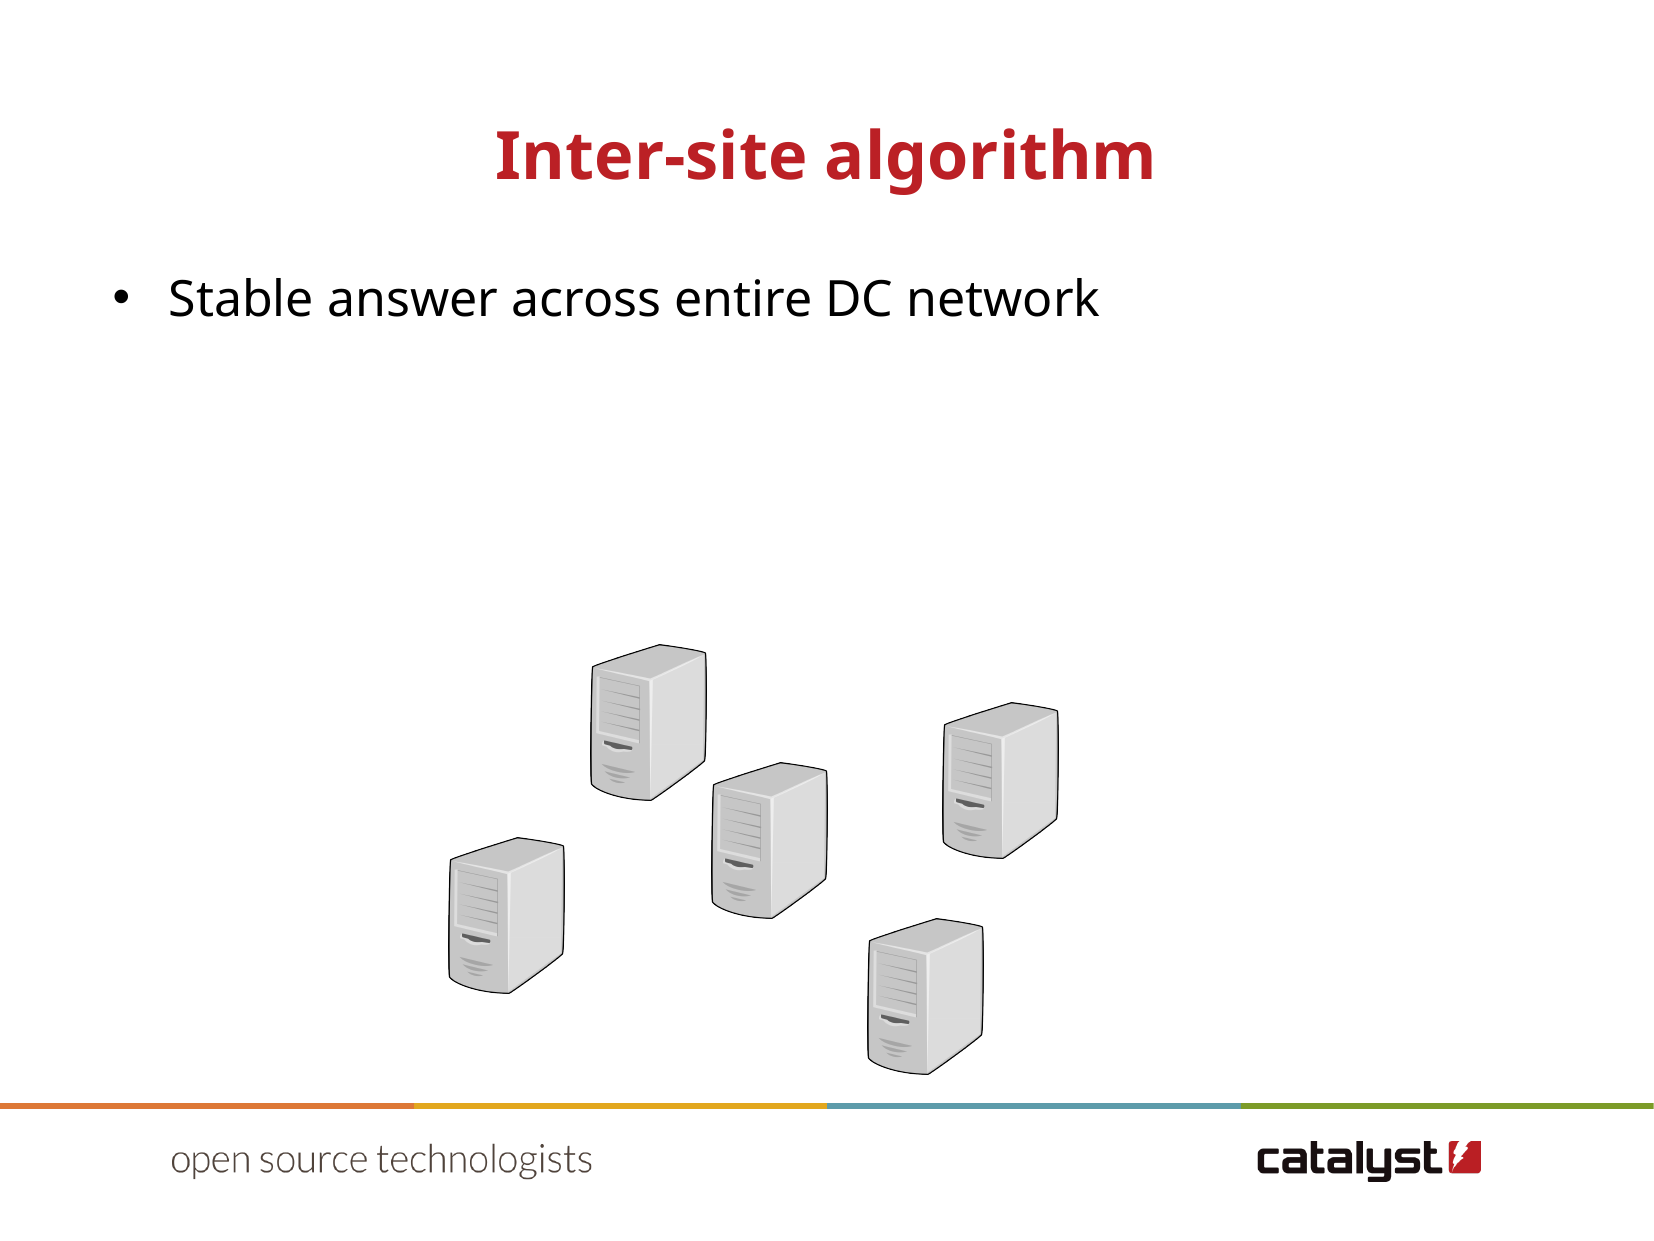

# Inter-site algorithm
Stable answer across entire DC network